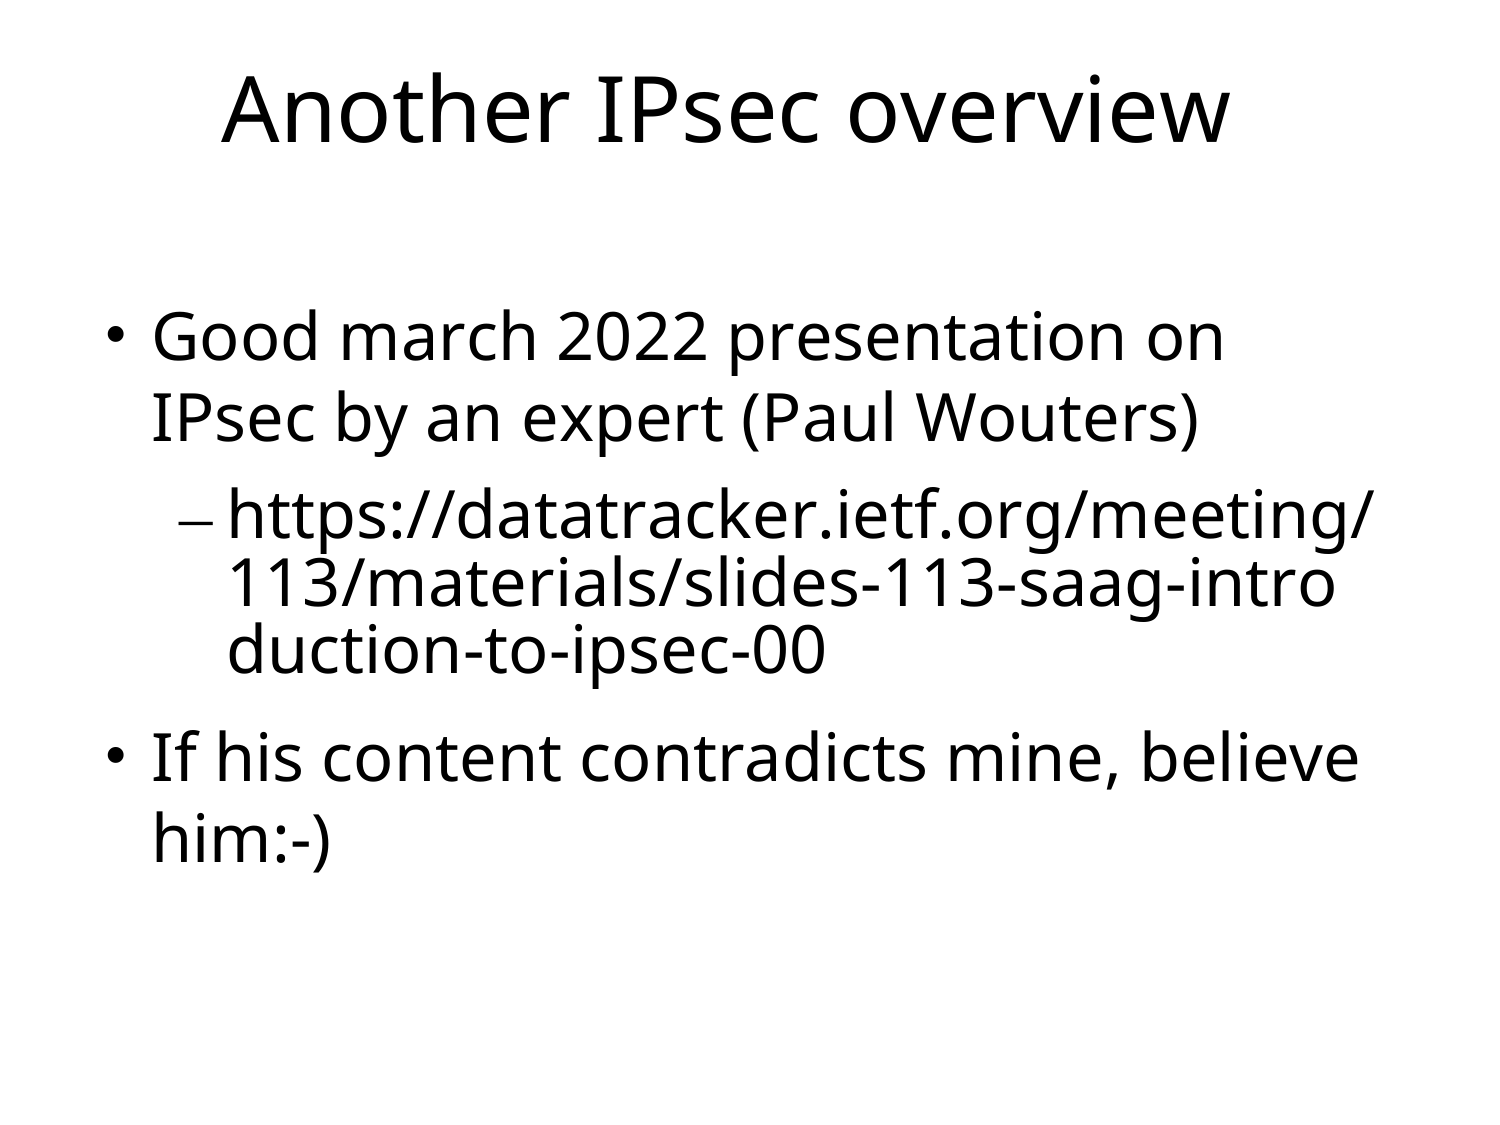

Another IPsec overview
Good march 2022 presentation on IPsec by an expert (Paul Wouters)
https://datatracker.ietf.org/meeting/113/materials/slides-113-saag-introduction-to-ipsec-00
If his content contradicts mine, believe him:-)